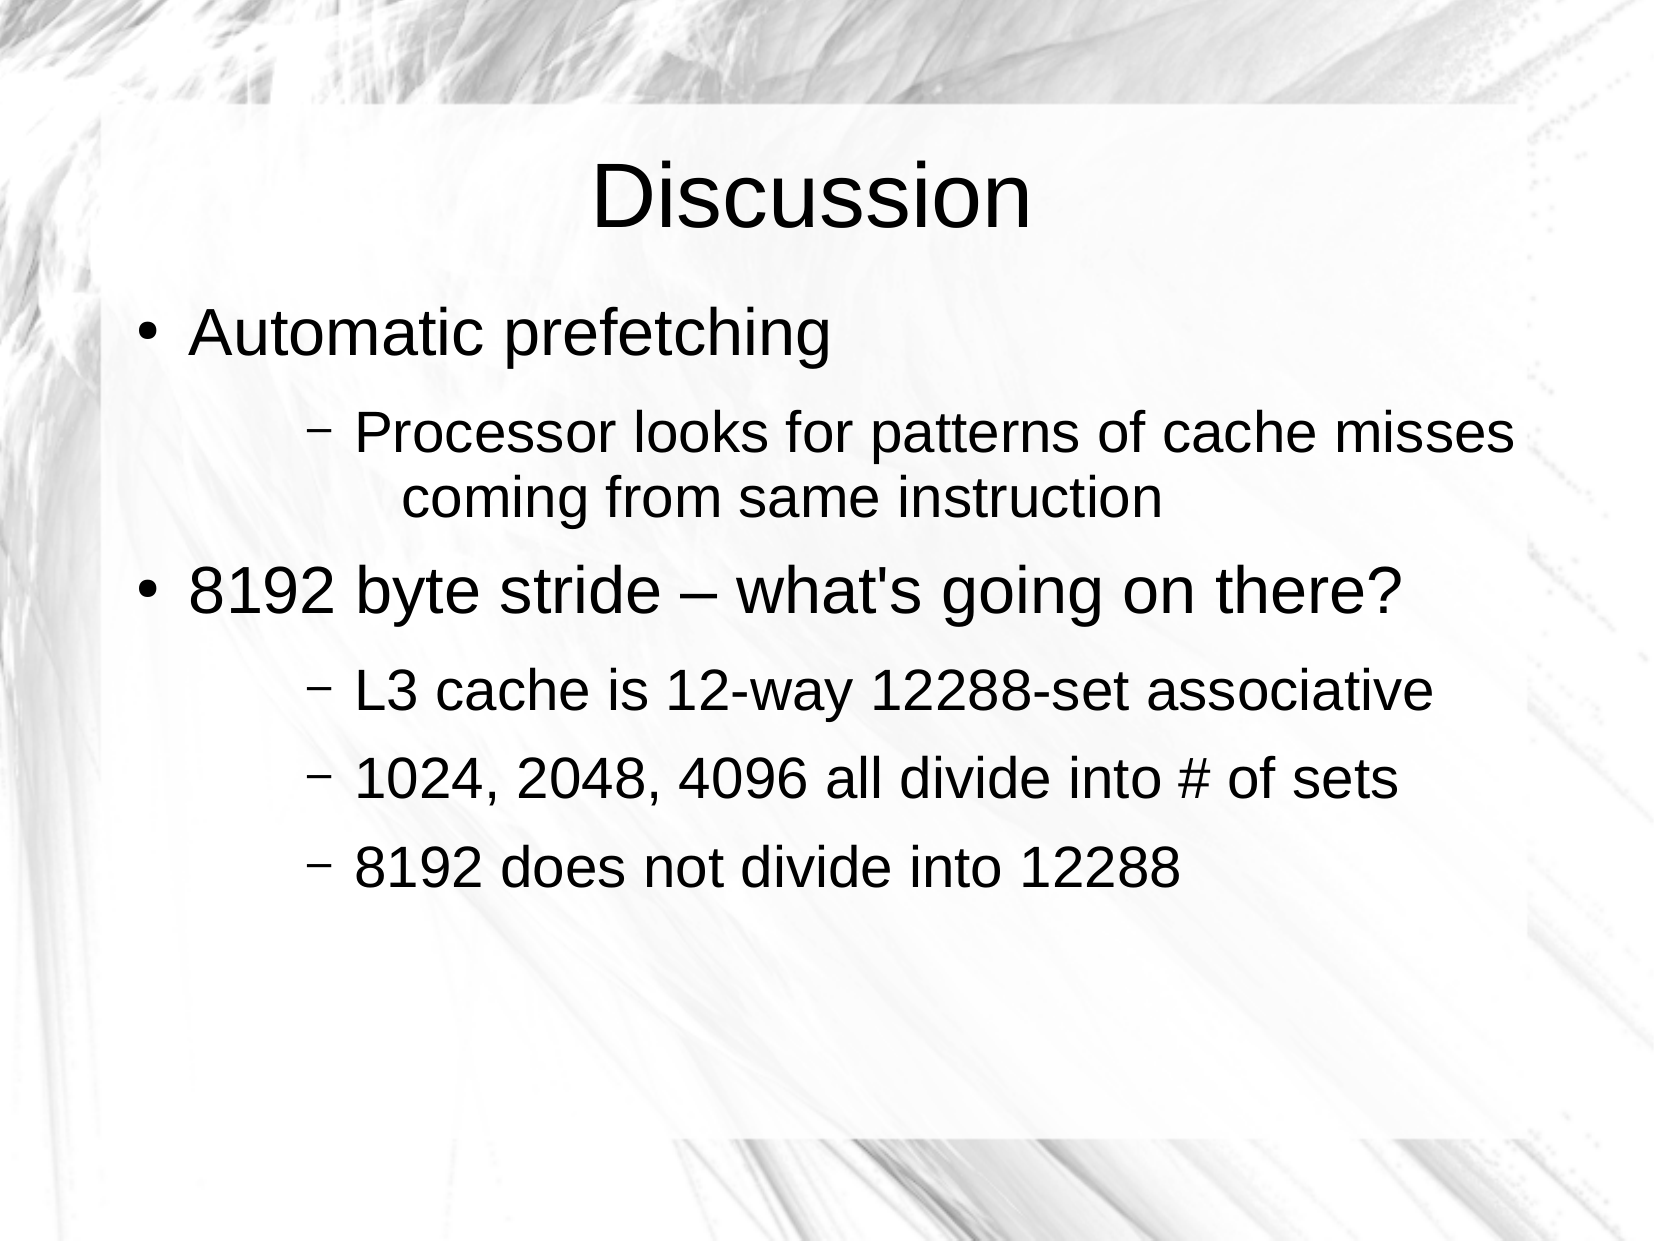

# Discussion
Automatic prefetching
Processor looks for patterns of cache misses coming from same instruction
8192 byte stride – what's going on there?
L3 cache is 12-way 12288-set associative
1024, 2048, 4096 all divide into # of sets
8192 does not divide into 12288